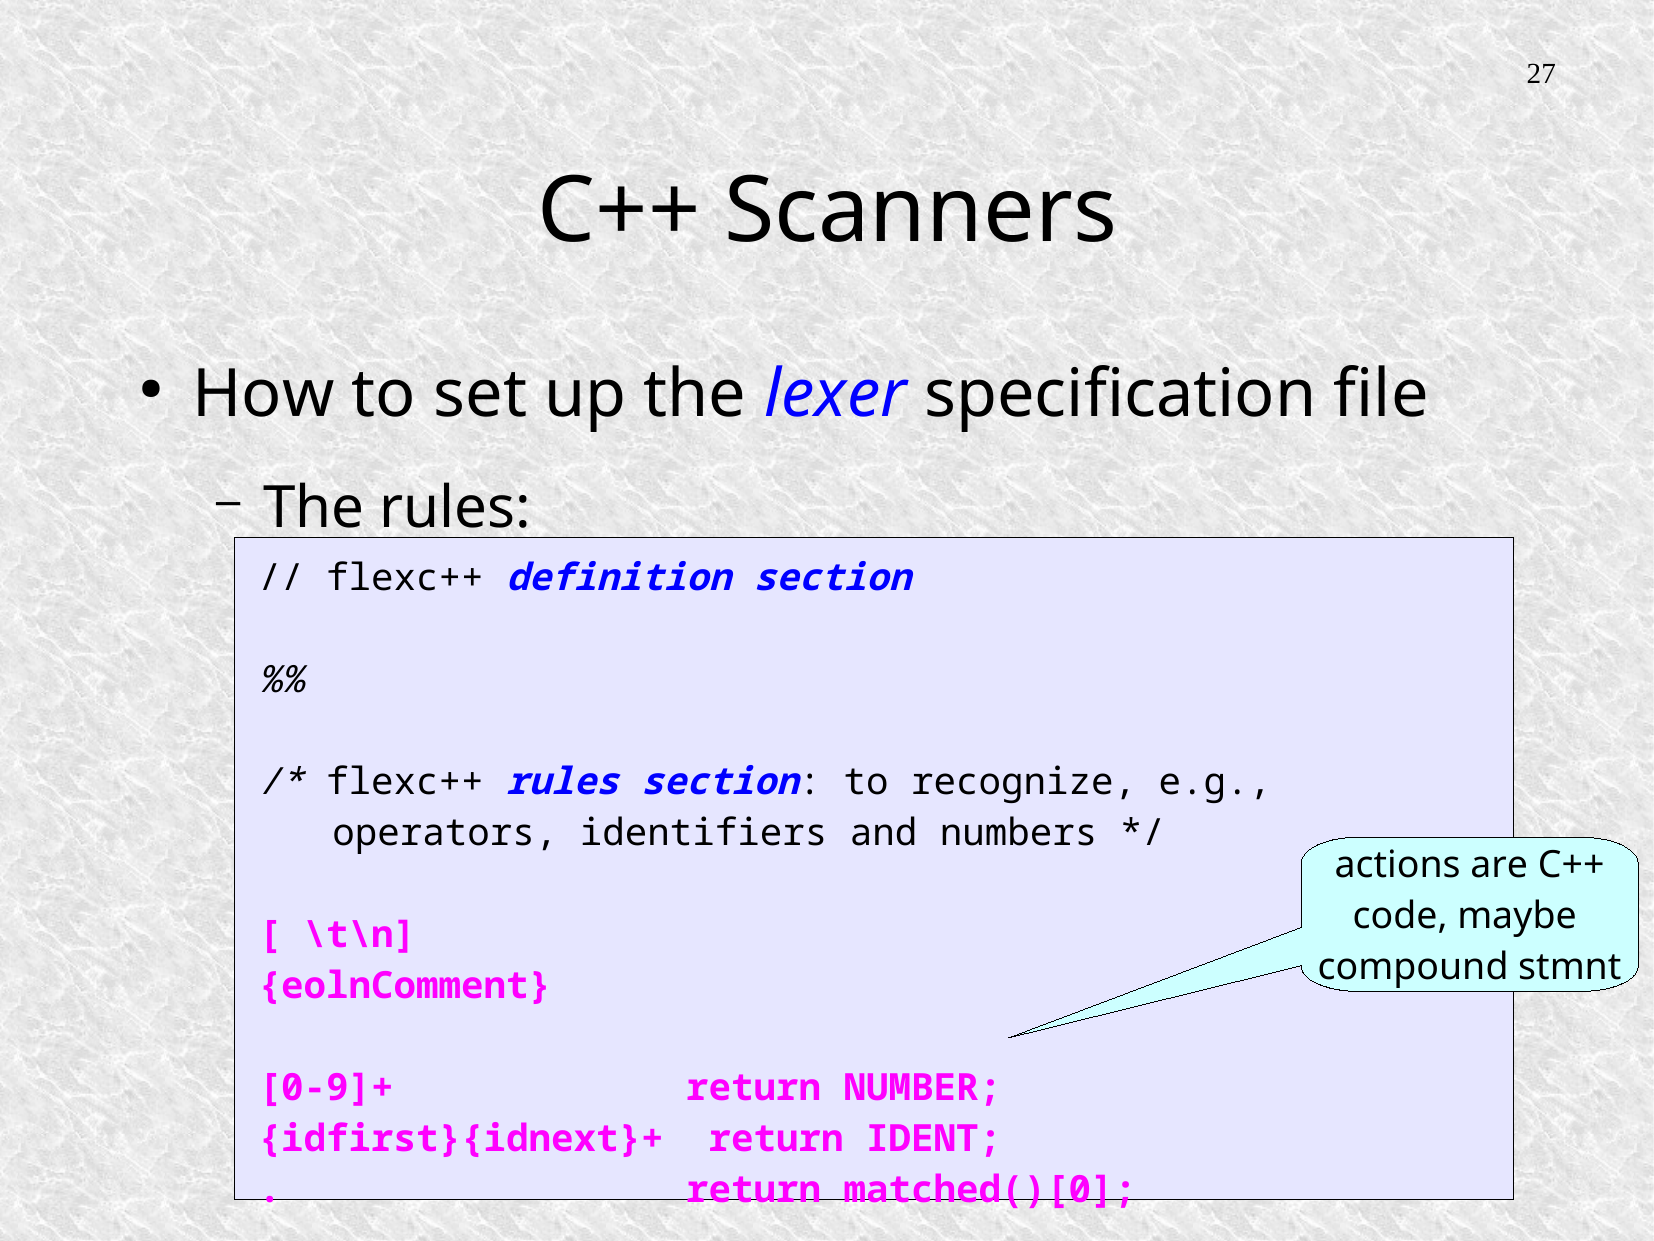

27
# C++ Scanners
How to set up the lexer specification file
The rules:
// flexc++ definition section
%%
/* flexc++ rules section: to recognize, e.g.,
	operators, identifiers and numbers */
[ \t\n]
{eolnComment}
[0-9]+ return NUMBER;
{idfirst}{idnext}+ return IDENT;
. return matched()[0];
actions are C++
code, maybe
compound stmnt